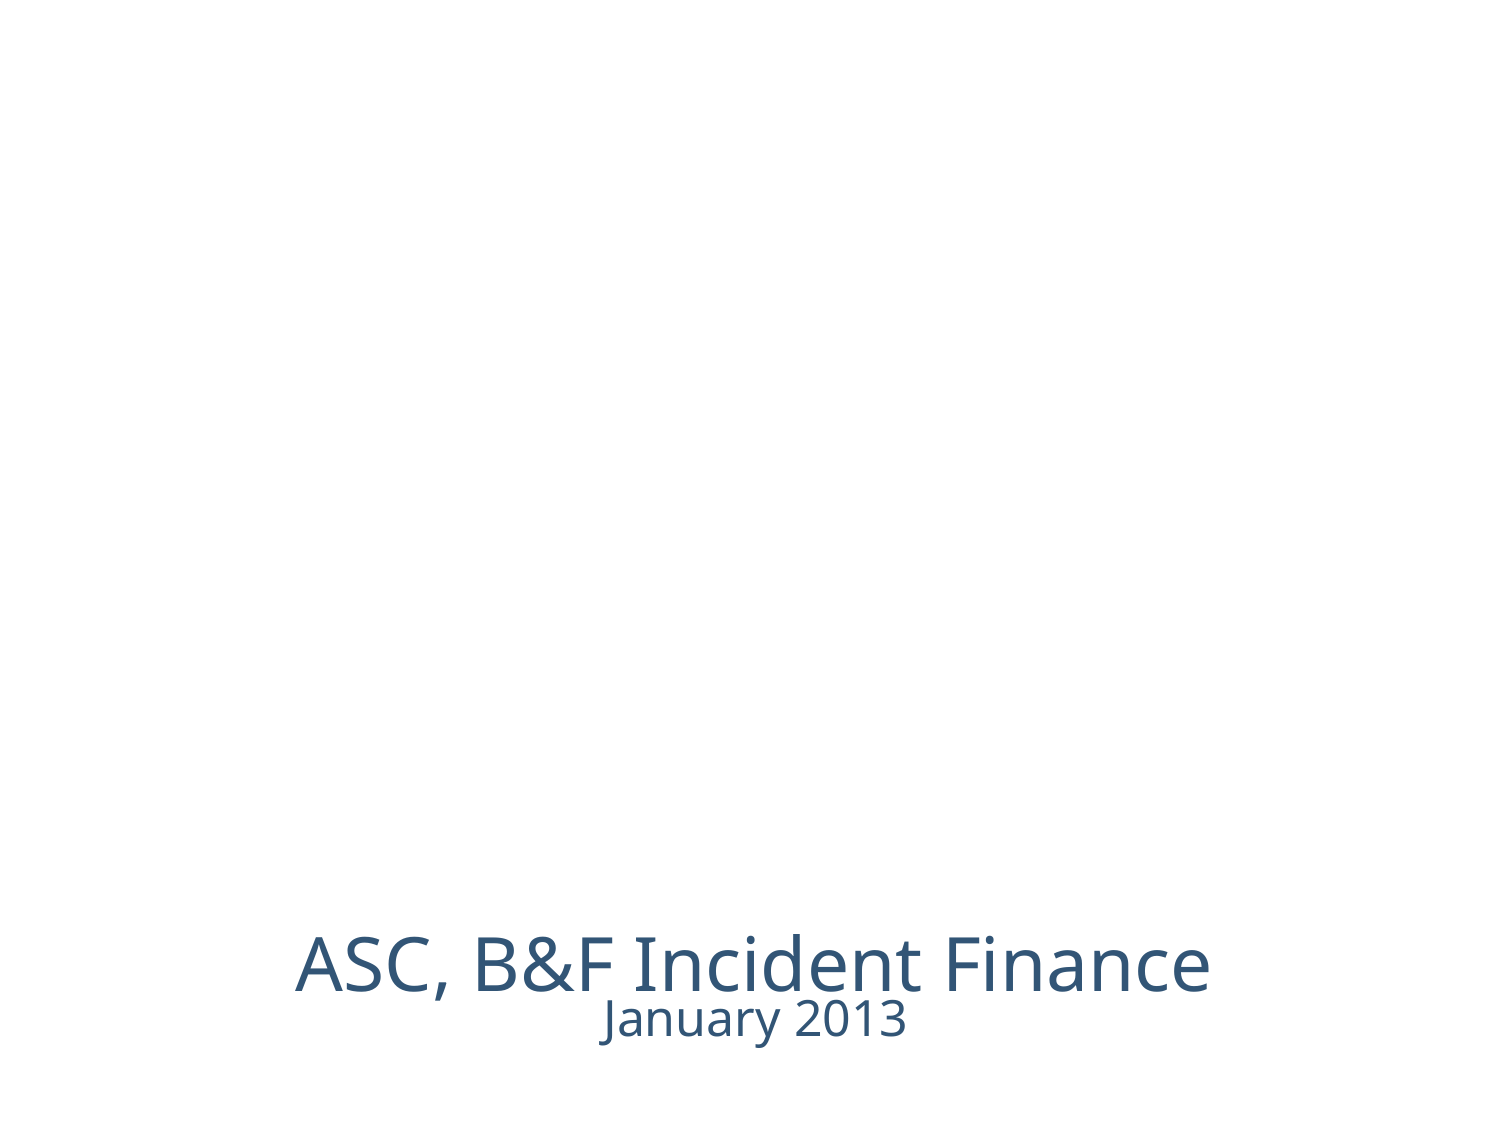

# ASC, B&F Incident Finance
January 2013